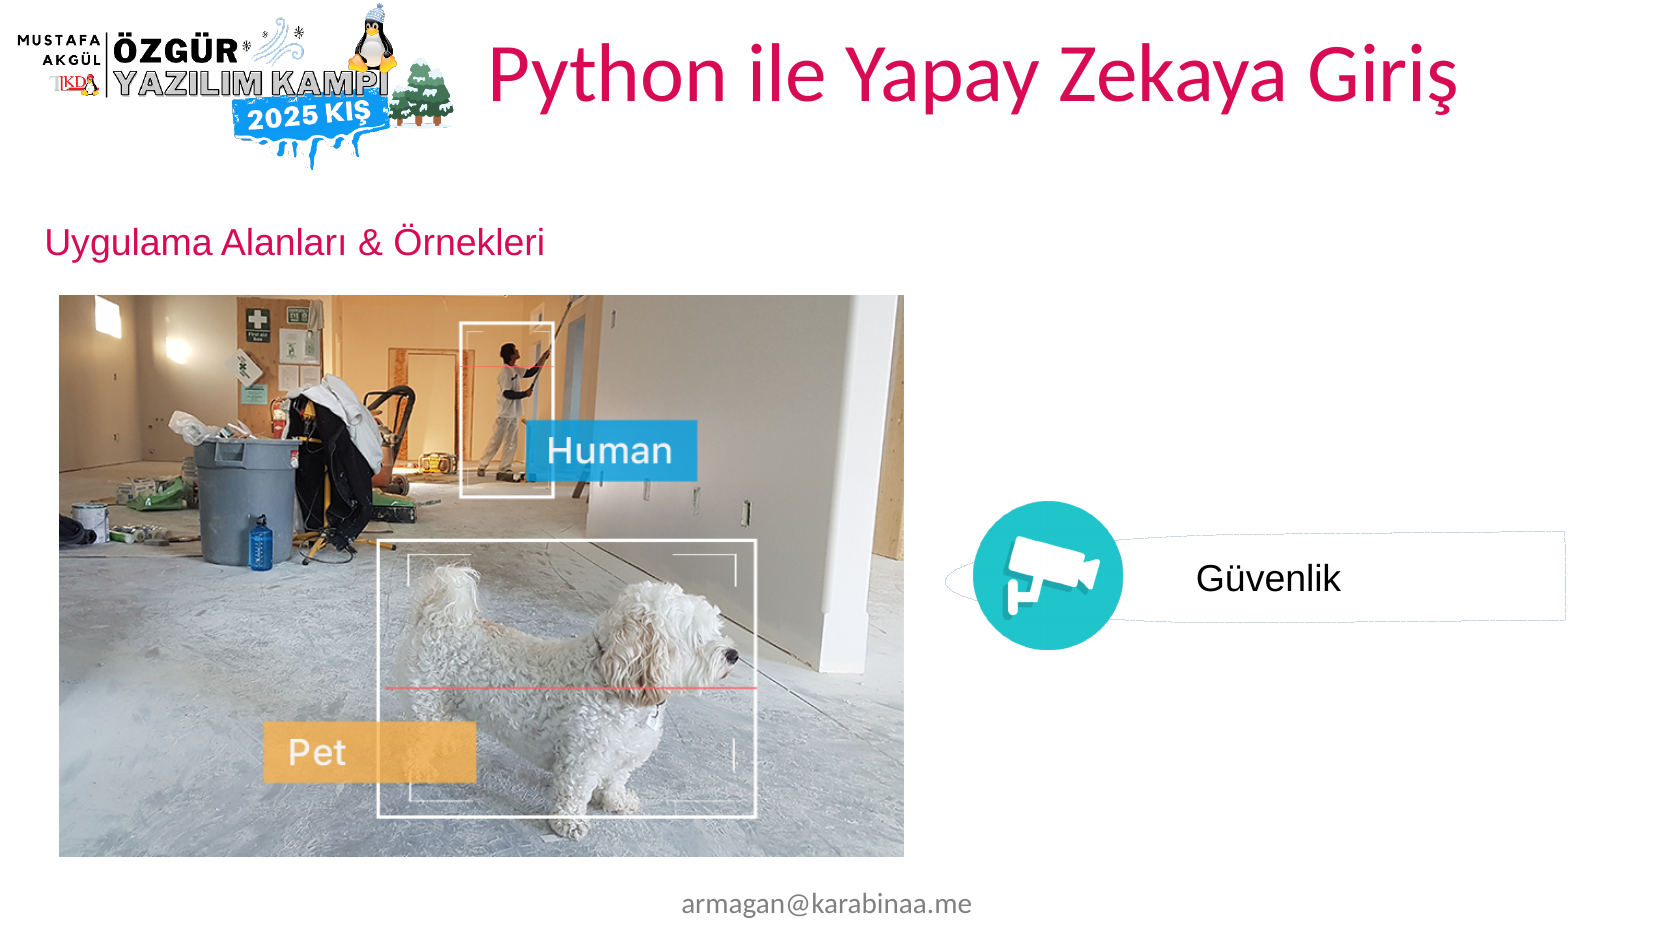

Python ile Yapay Zekaya Giriş
Uygulama Alanları & Örnekleri
Güvenlik
armagan@karabinaa.me